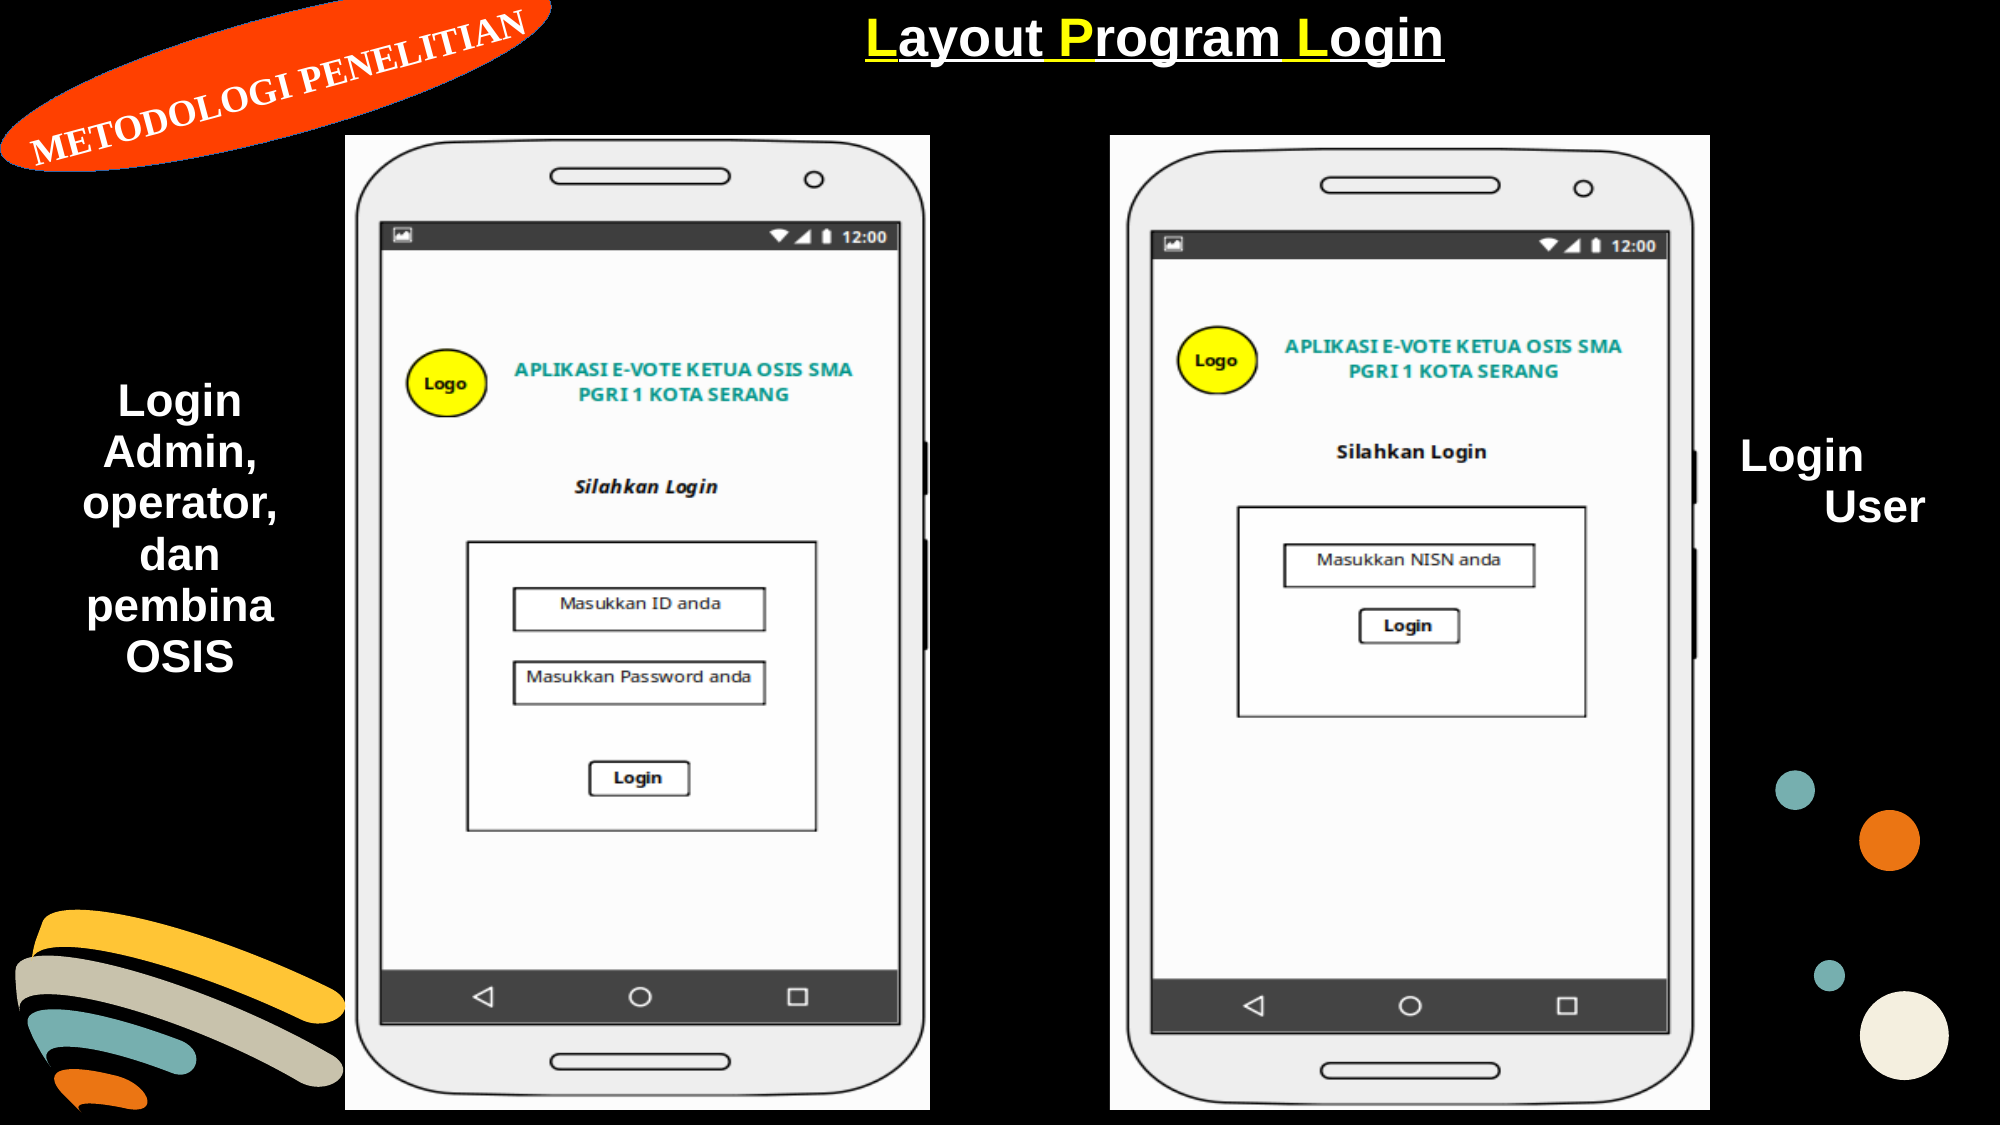

Layout Program Login
METODOLOGI PENELITIAN
Login Admin, operator, dan pembina OSIS
Login
User